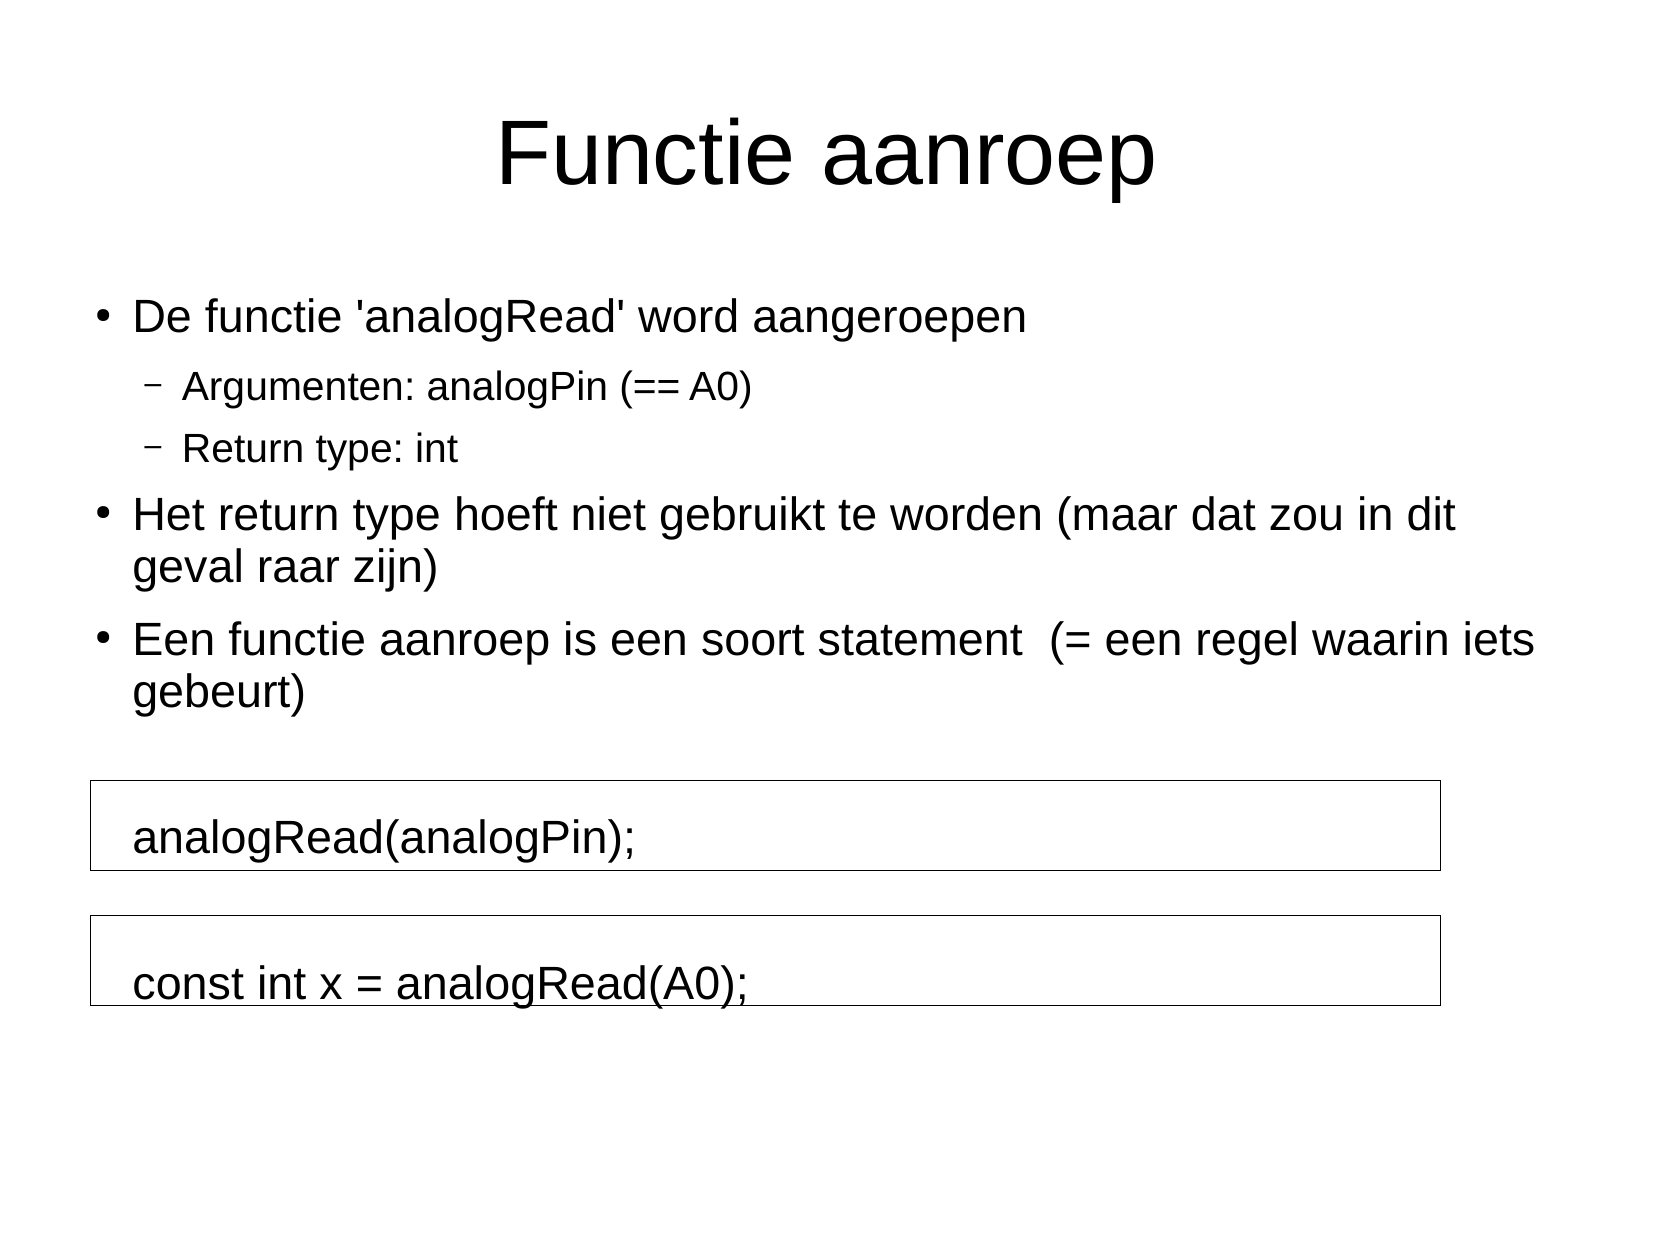

# Functie aanroep
De functie 'analogRead' word aangeroepen
Argumenten: analogPin (== A0)
Return type: int
Het return type hoeft niet gebruikt te worden (maar dat zou in dit geval raar zijn)
Een functie aanroep is een soort statement (= een regel waarin iets gebeurt)
analogRead(analogPin);
const int x = analogRead(A0);